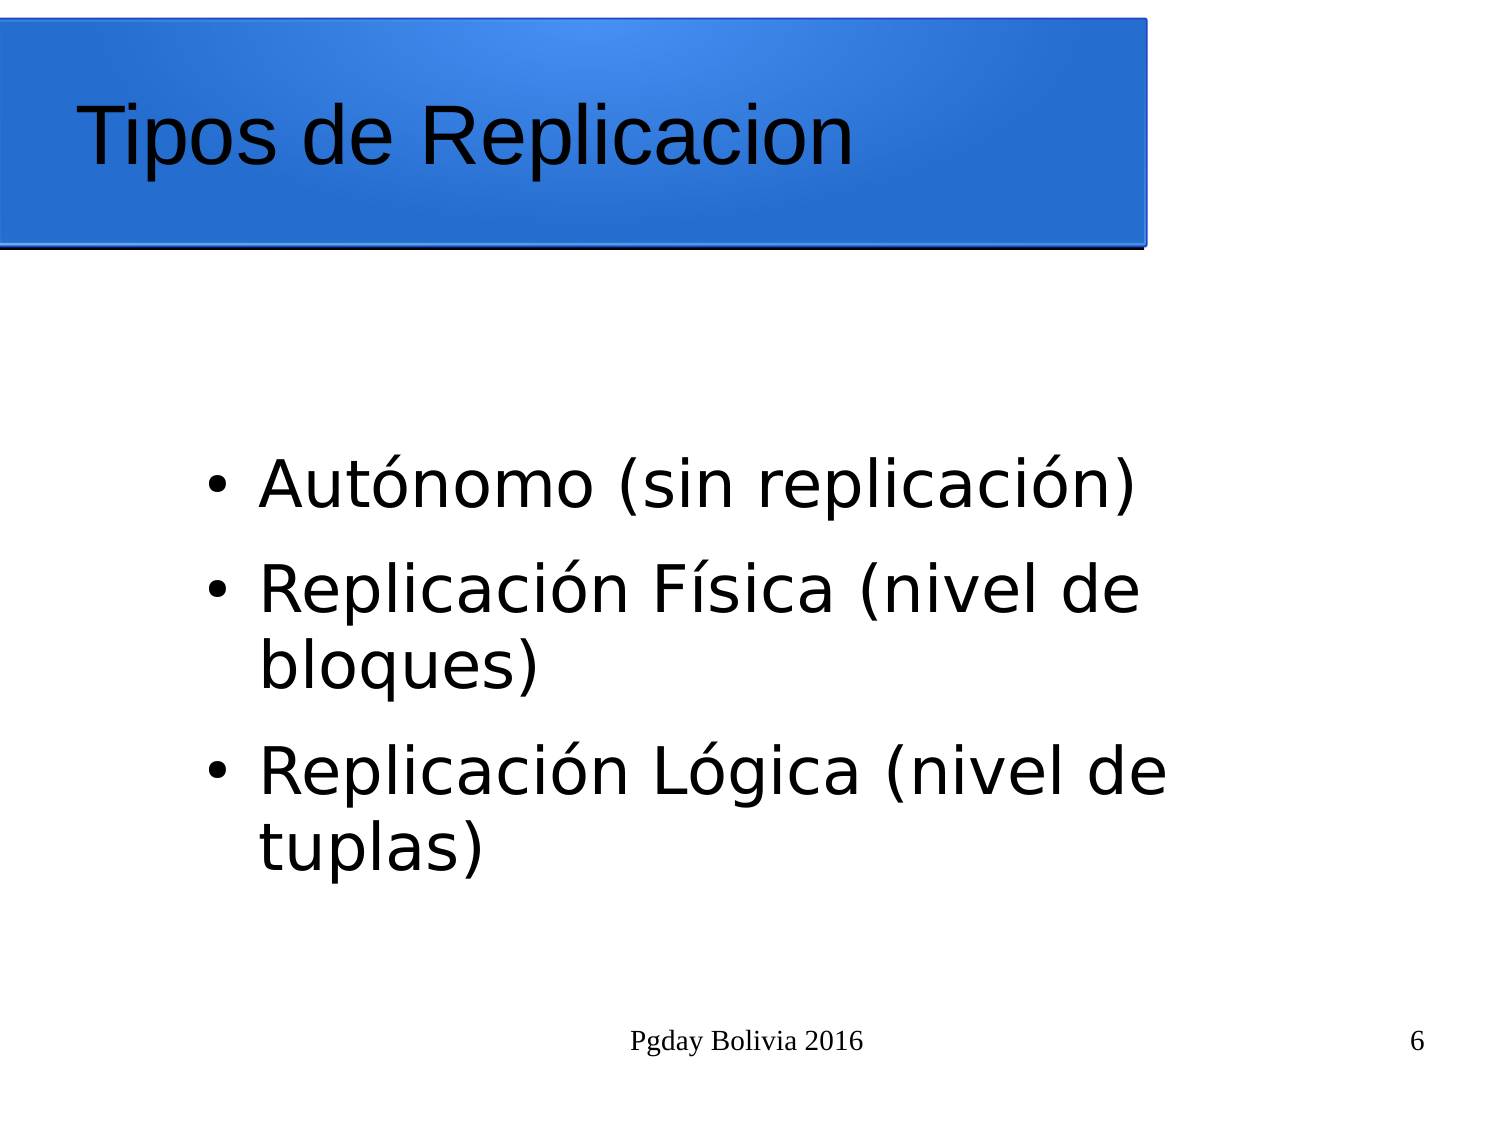

# Tipos de Replicacion
Autónomo (sin replicación)
Replicación Física (nivel de bloques)
Replicación Lógica (nivel de tuplas)
Pgday Bolivia 2016
6